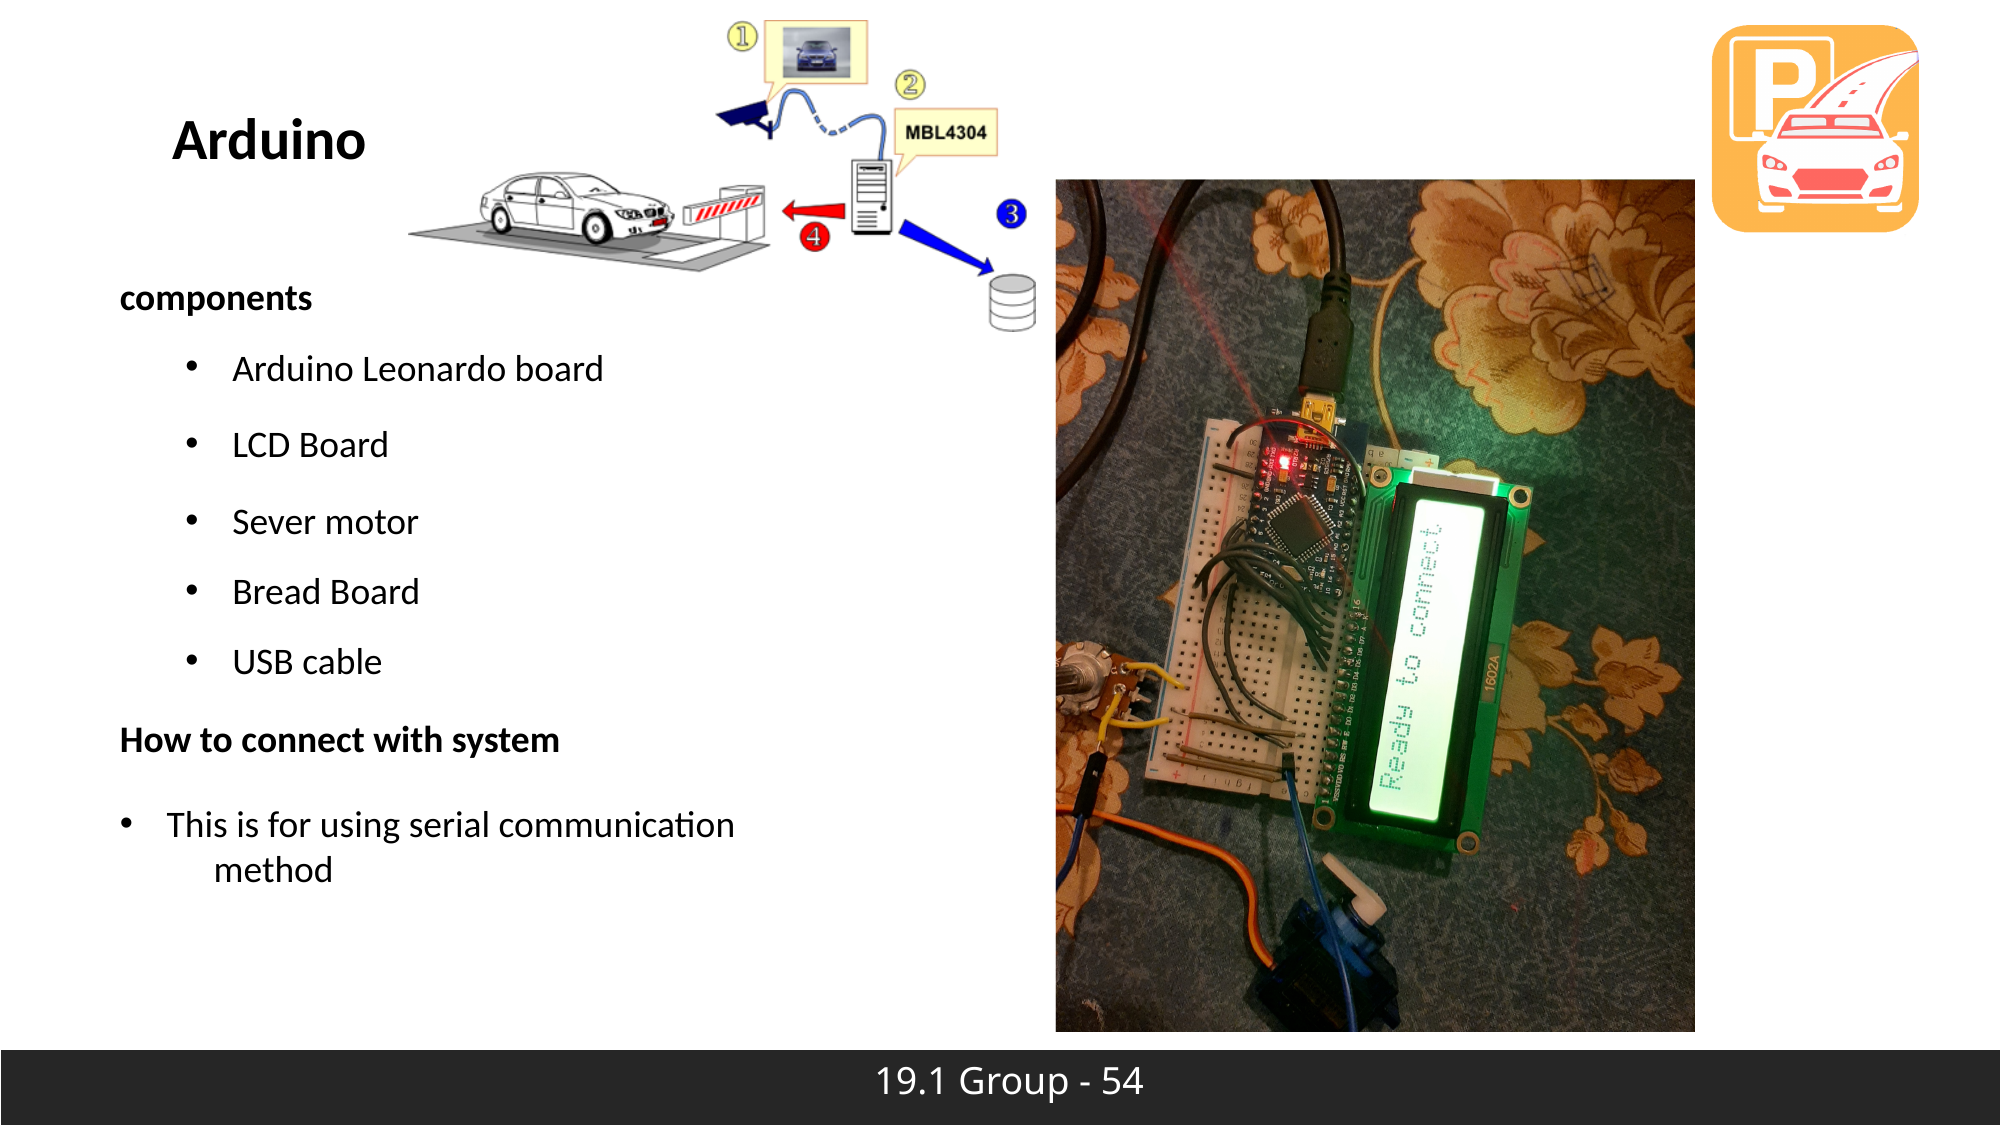

Arduino
components
Arduino Leonardo board
LCD Board
Sever motor
Bread Board
USB cable
How to connect with system
This is for using serial communication method
19.1 Group - 54